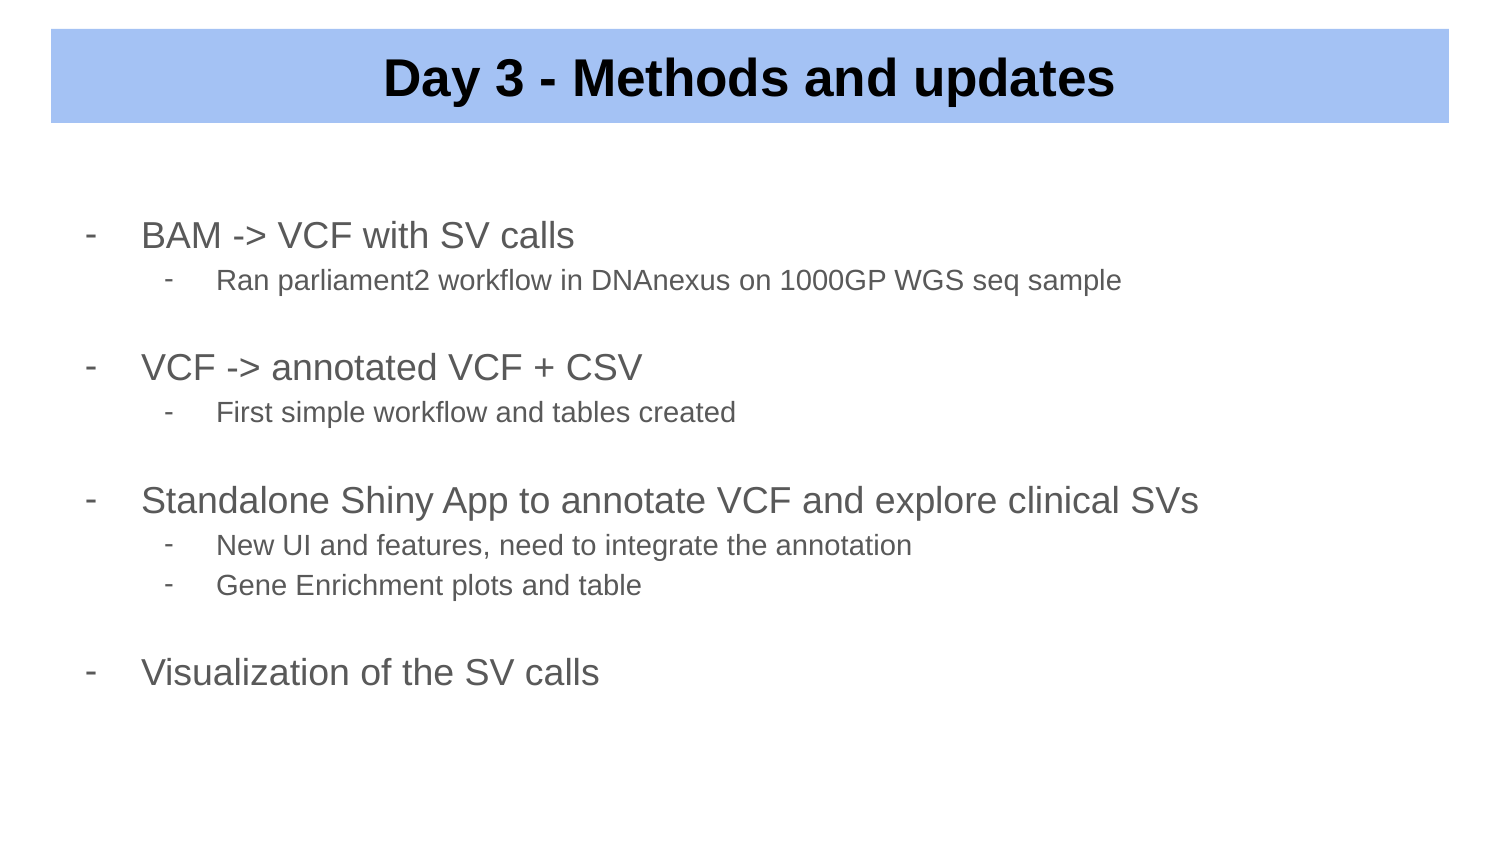

# Day 3 - Methods and updates
BAM -> VCF with SV calls
Ran parliament2 workflow in DNAnexus on 1000GP WGS seq sample
VCF -> annotated VCF + CSV
First simple workflow and tables created
Standalone Shiny App to annotate VCF and explore clinical SVs
New UI and features, need to integrate the annotation
Gene Enrichment plots and table
Visualization of the SV calls